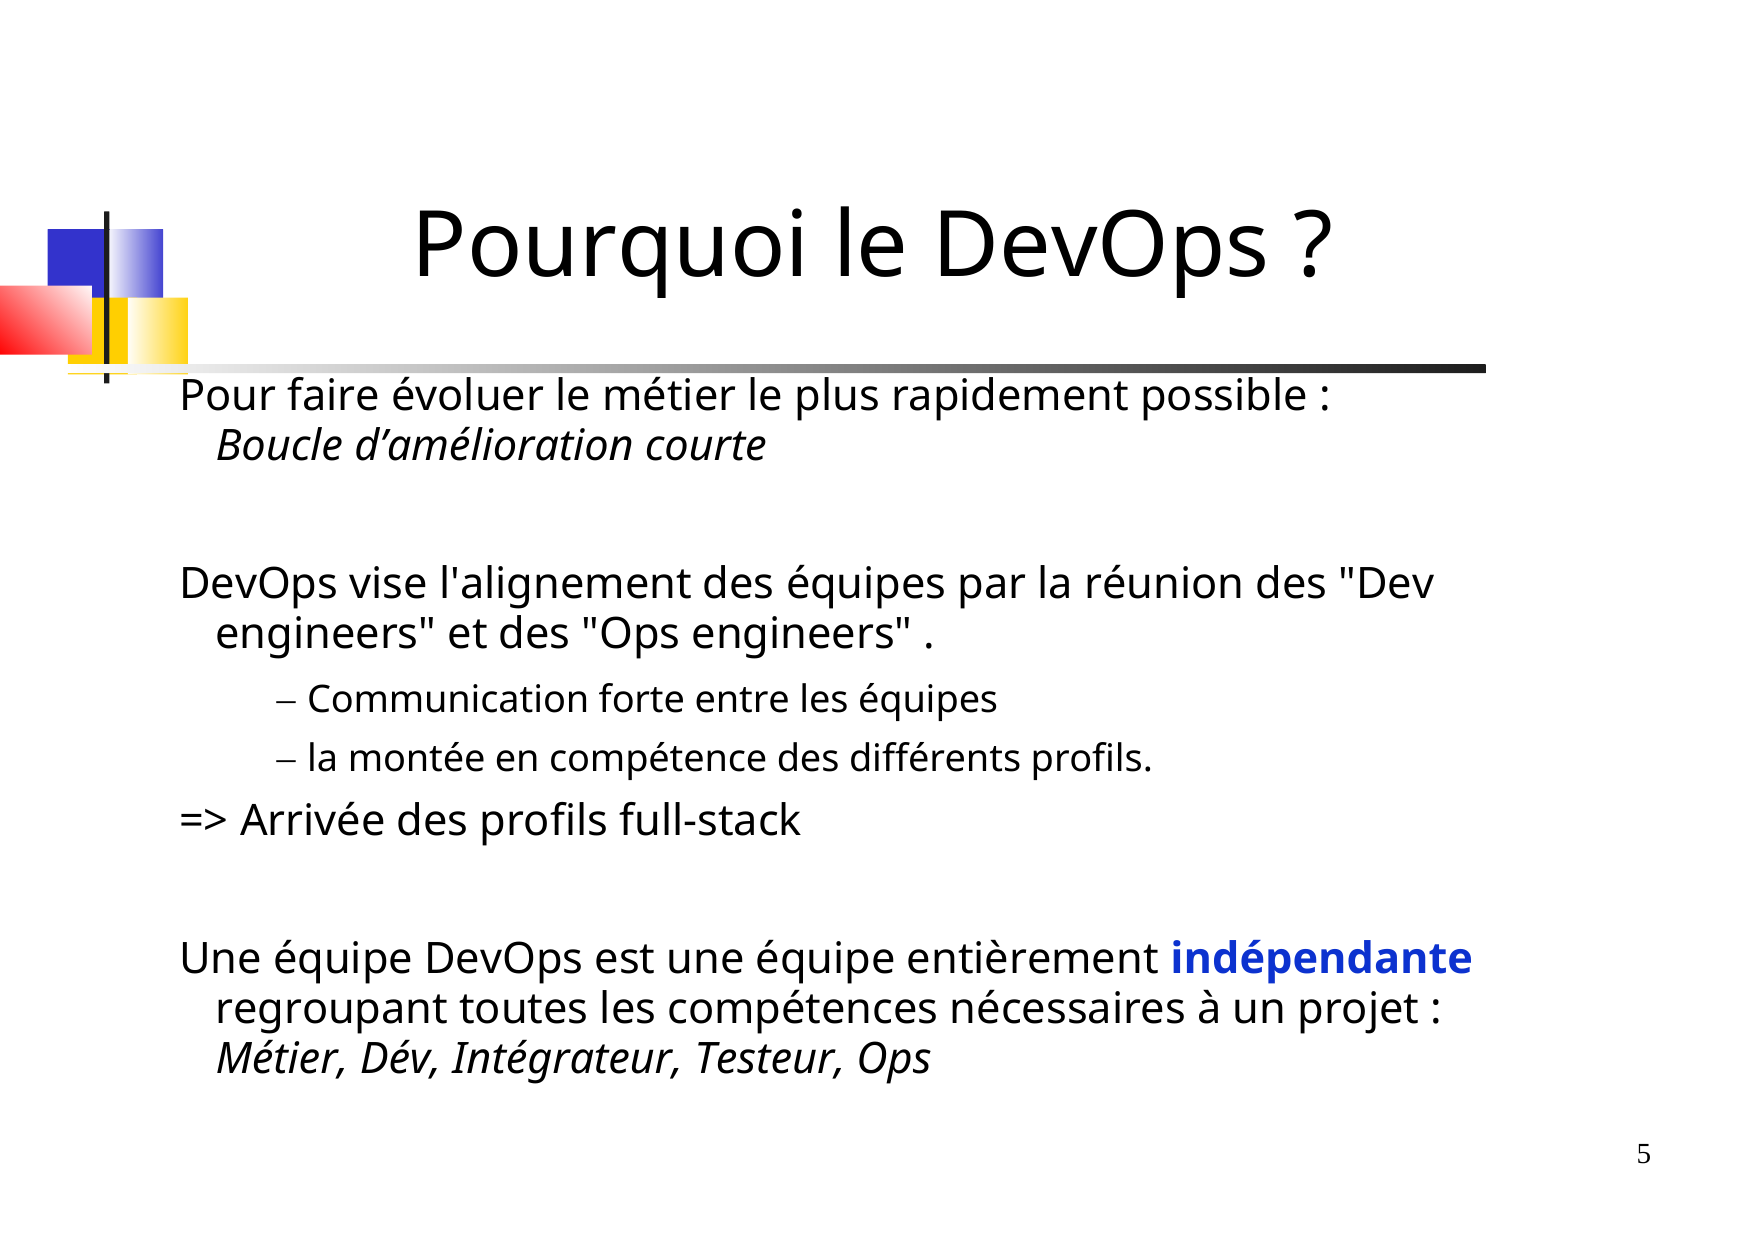

# Pourquoi le DevOps ?
Pour faire évoluer le métier le plus rapidement possible :
Boucle d’amélioration courte
DevOps vise l'alignement des équipes par la réunion des "Dev engineers" et des "Ops engineers" .
Communication forte entre les équipes
la montée en compétence des différents profils.
=> Arrivée des profils full-stack
Une équipe DevOps est une équipe entièrement indépendante regroupant toutes les compétences nécessaires à un projet : Métier, Dév, Intégrateur, Testeur, Ops